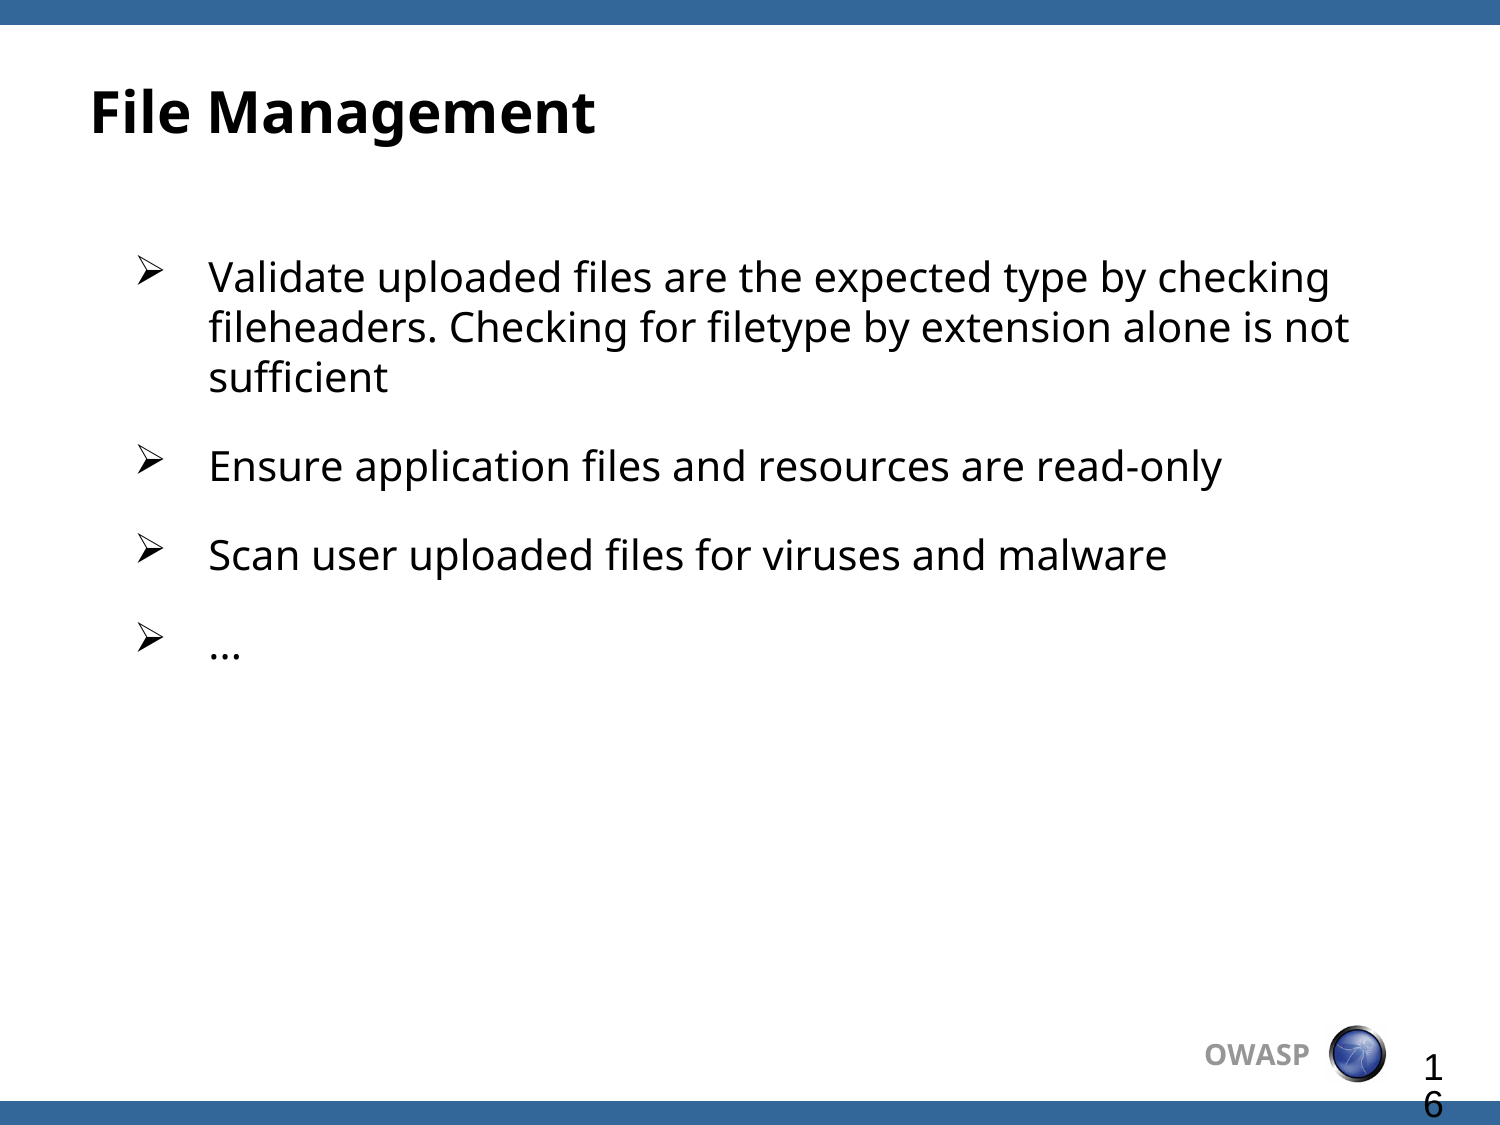

# File Management
Validate uploaded files are the expected type by checking fileheaders. Checking for filetype by extension alone is not sufficient
Ensure application files and resources are read-only
Scan user uploaded files for viruses and malware
...
16